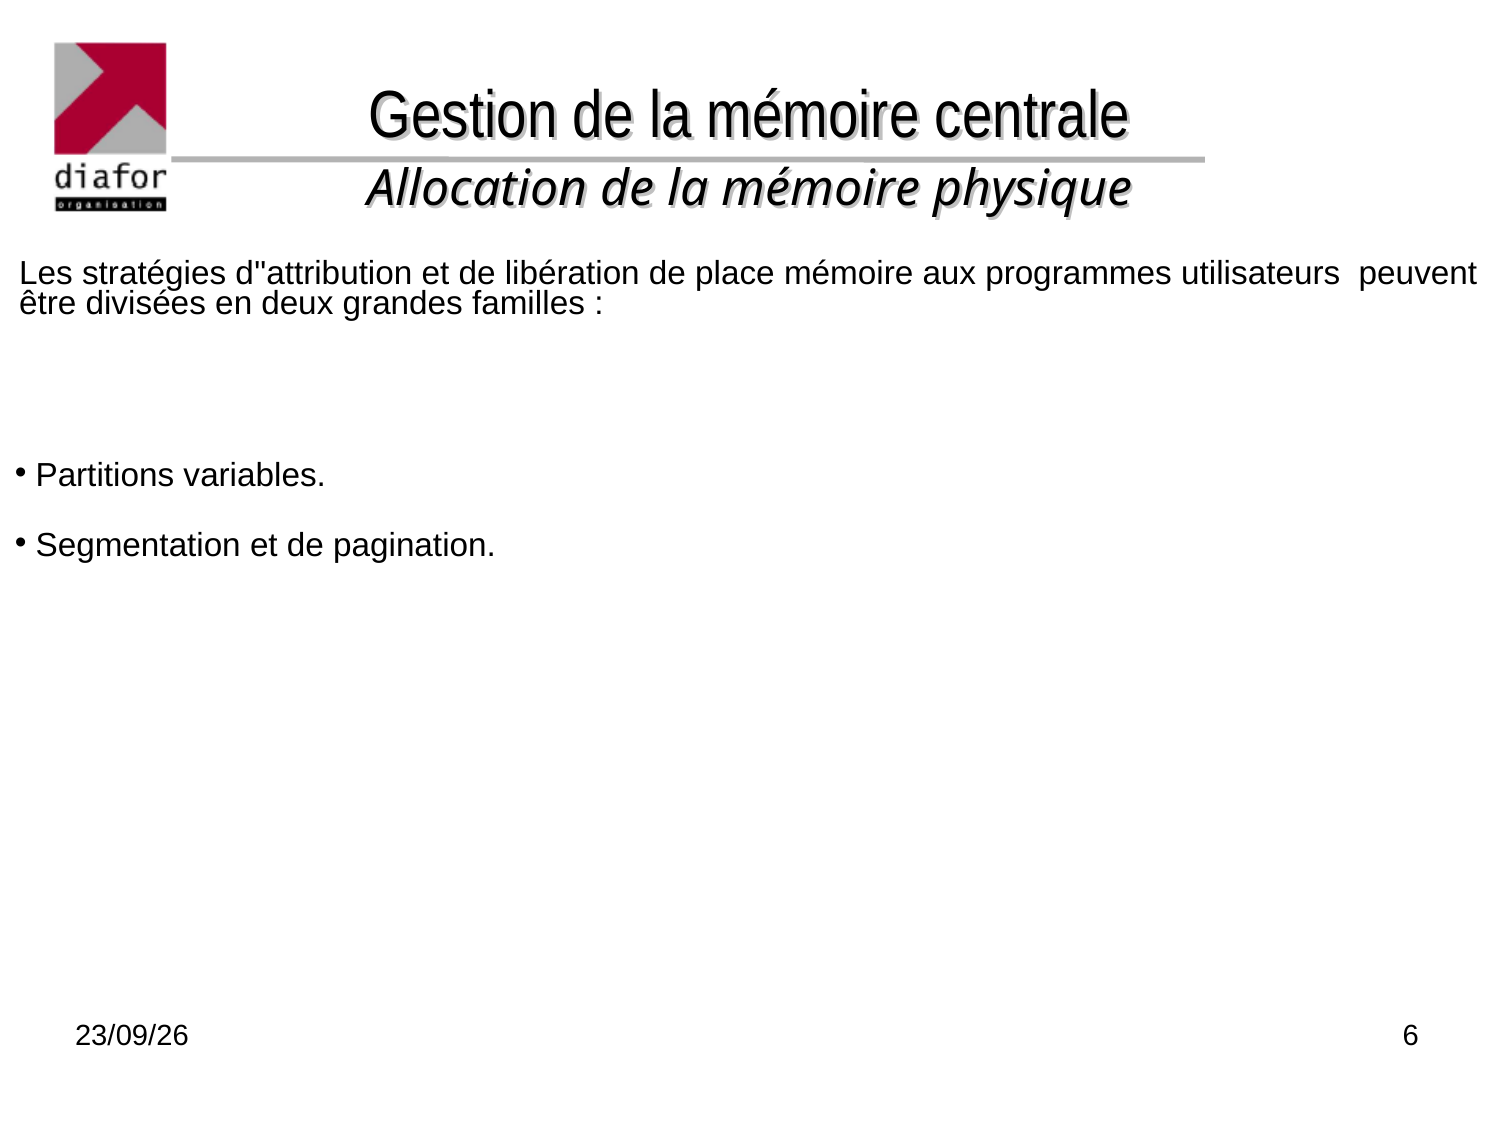

# Gestion de la mémoire centrale Allocation de la mémoire physique
Les stratégies d''attribution et de libération de place mémoire aux programmes utilisateurs peuvent être divisées en deux grandes familles :
 Partitions variables.
 Segmentation et de pagination.
6